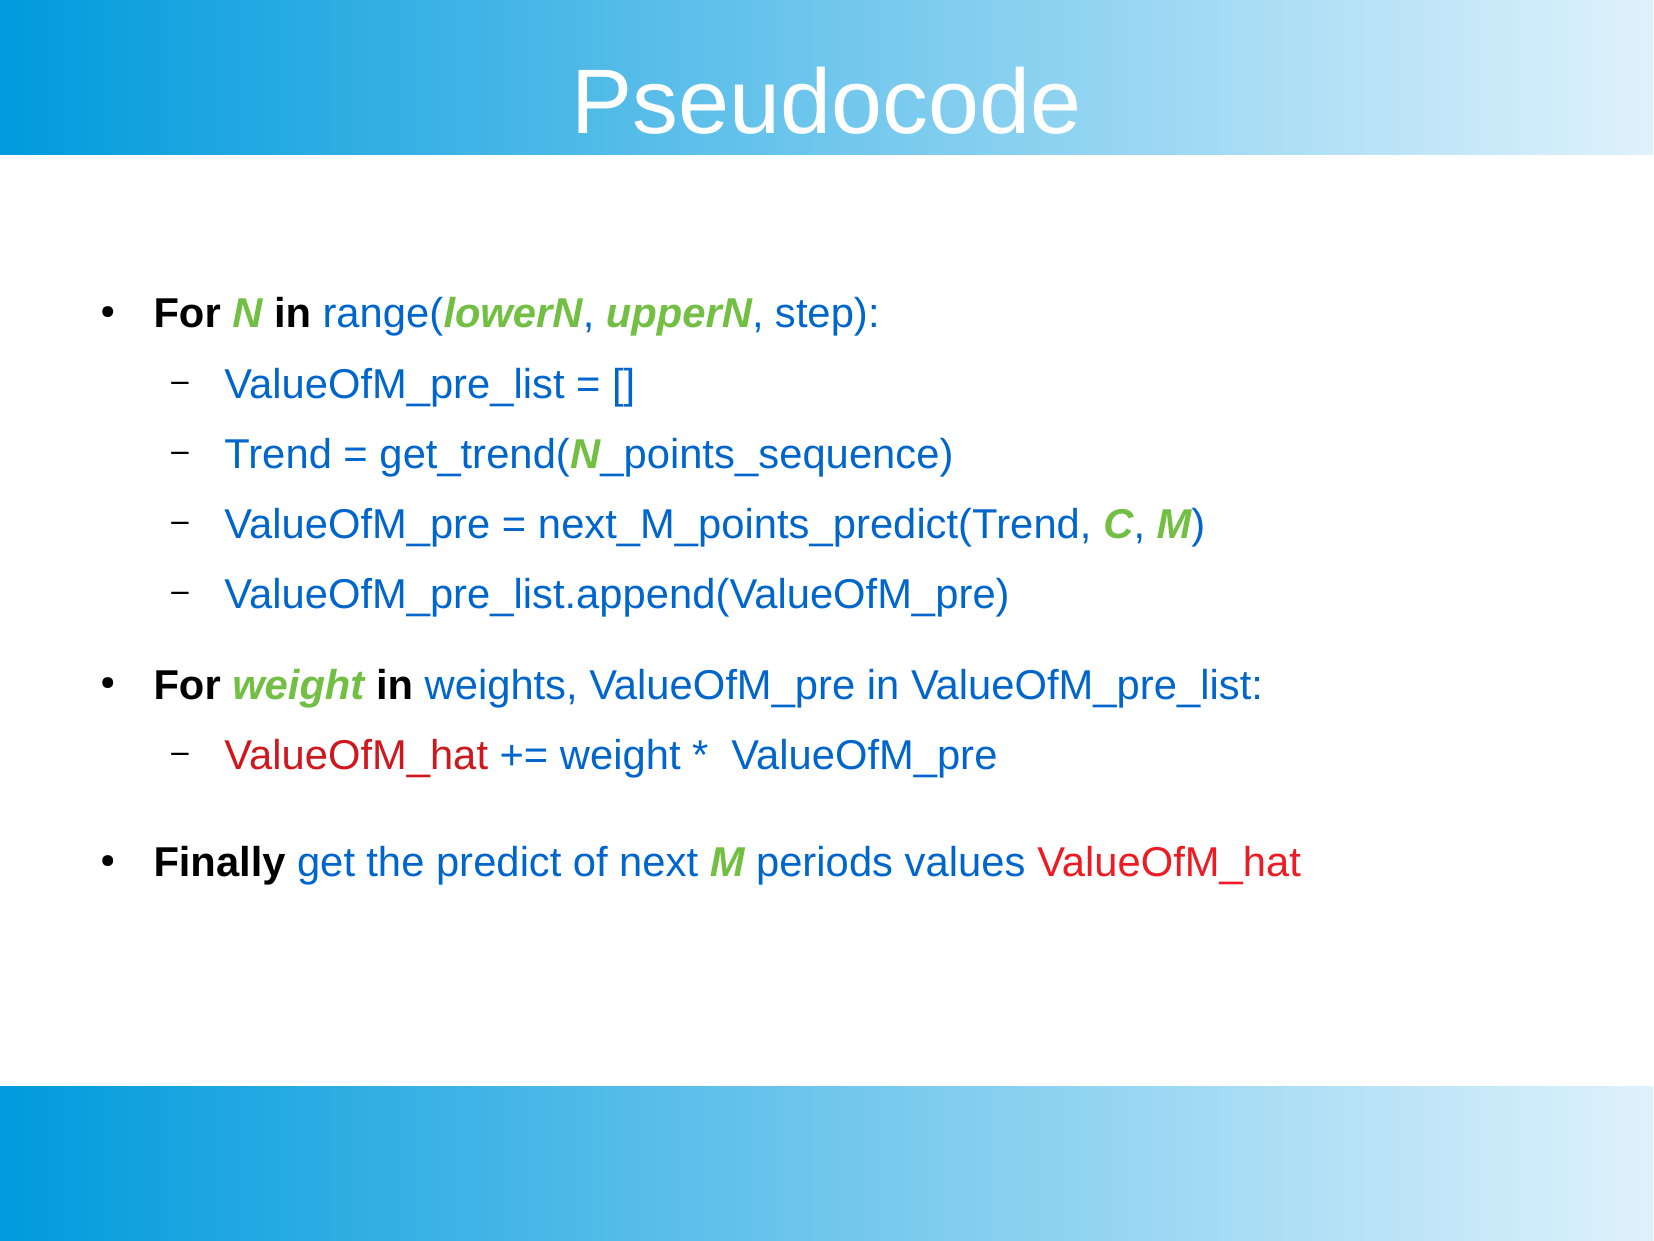

# Pseudocode
For N in range(lowerN, upperN, step):
ValueOfM_pre_list = []
Trend = get_trend(N_points_sequence)
ValueOfM_pre = next_M_points_predict(Trend, C, M)
ValueOfM_pre_list.append(ValueOfM_pre)
For weight in weights, ValueOfM_pre in ValueOfM_pre_list:
ValueOfM_hat += weight * ValueOfM_pre
Finally get the predict of next M periods values ValueOfM_hat